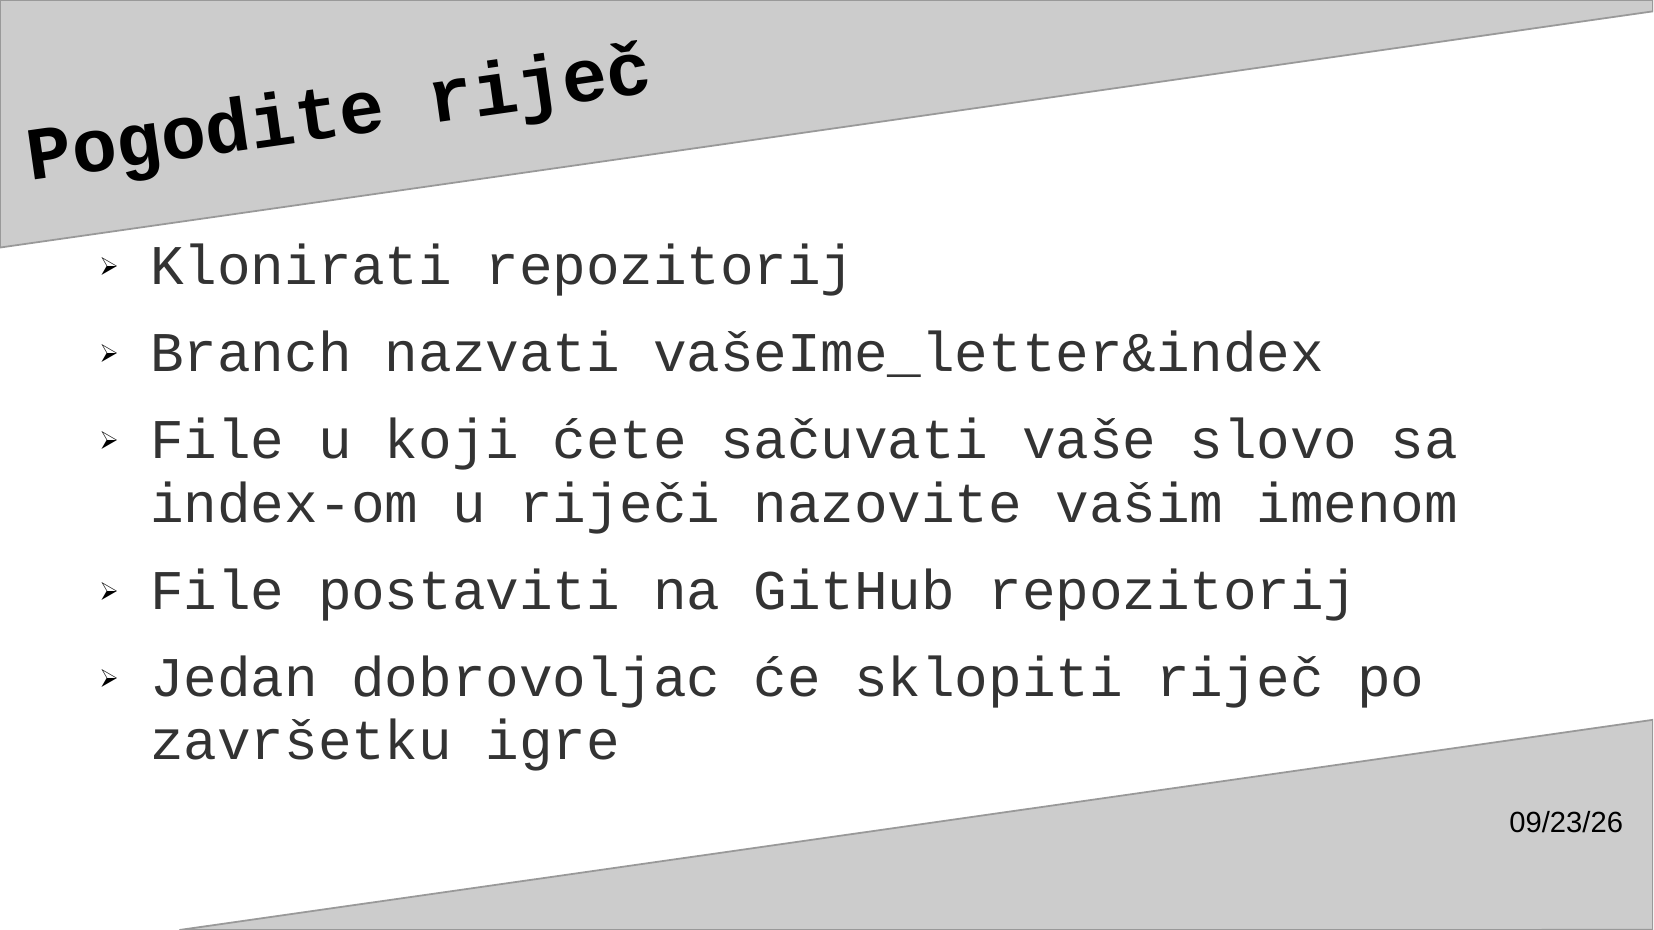

# Pogodite riječ
Klonirati repozitorij
Branch nazvati vašeIme_letter&index
File u koji ćete sačuvati vaše slovo sa index-om u riječi nazovite vašim imenom
File postaviti na GitHub repozitorij
Jedan dobrovoljac će sklopiti riječ po završetku igre
119